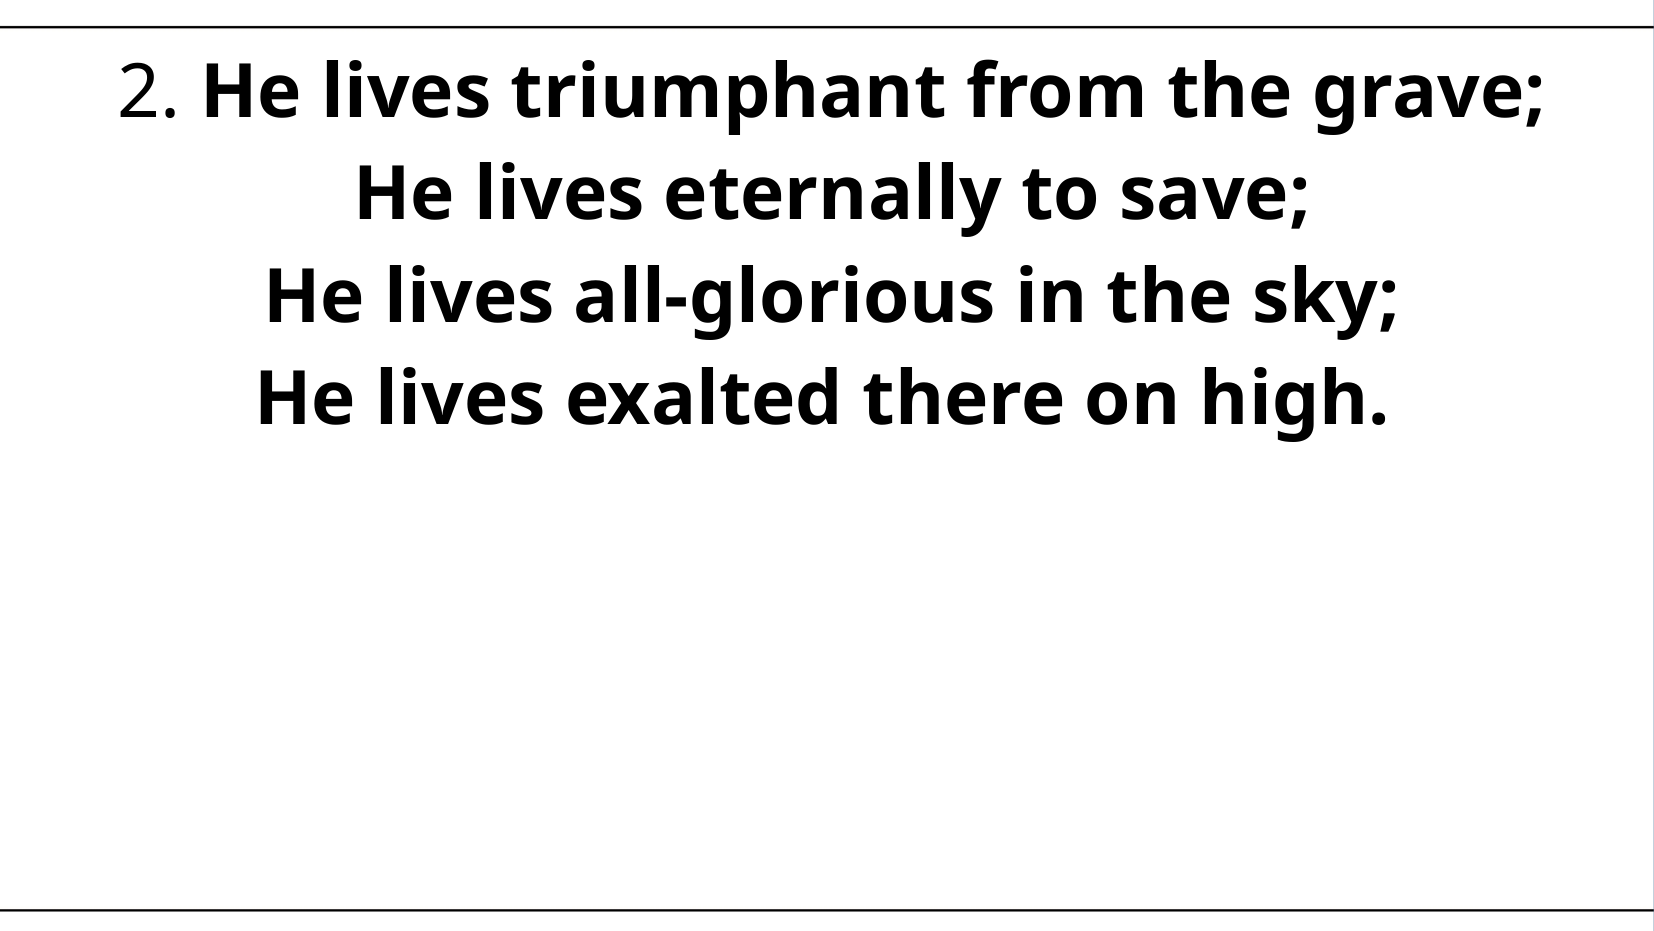

2. He lives triumphant from the grave;
He lives eternally to save;
He lives all-glorious in the sky;
He lives exalted there on high.